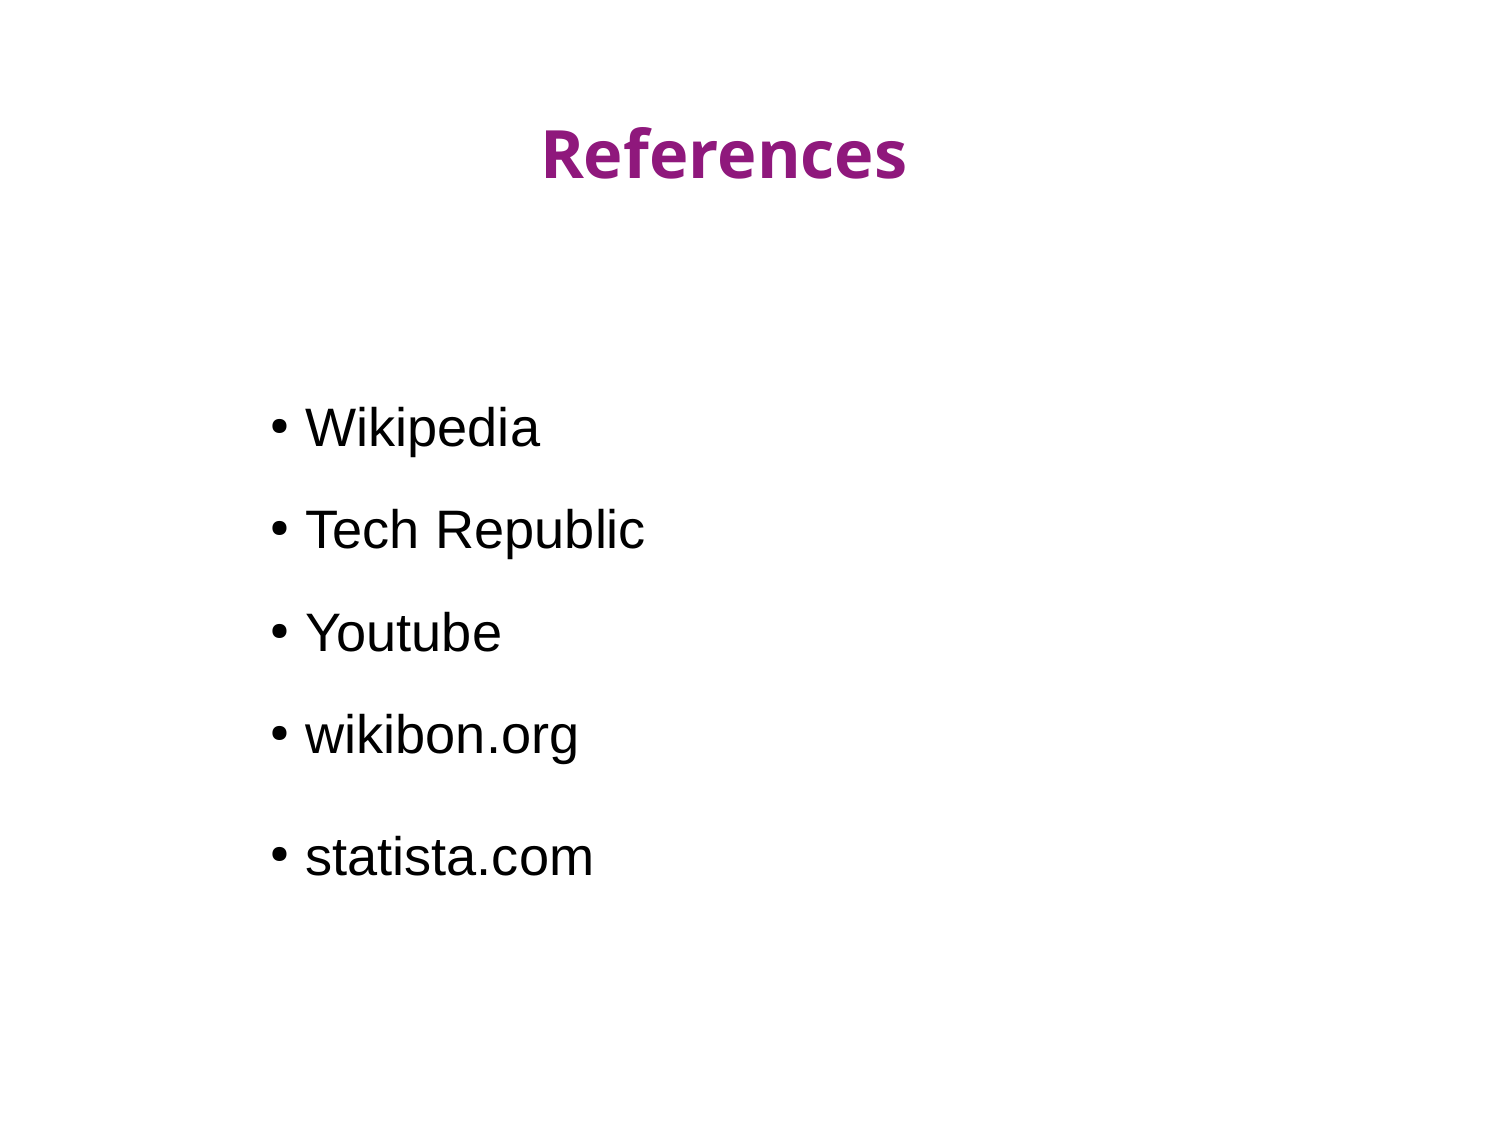

# References
Wikipedia
Tech Republic
Youtube
wikibon.org
statista.com